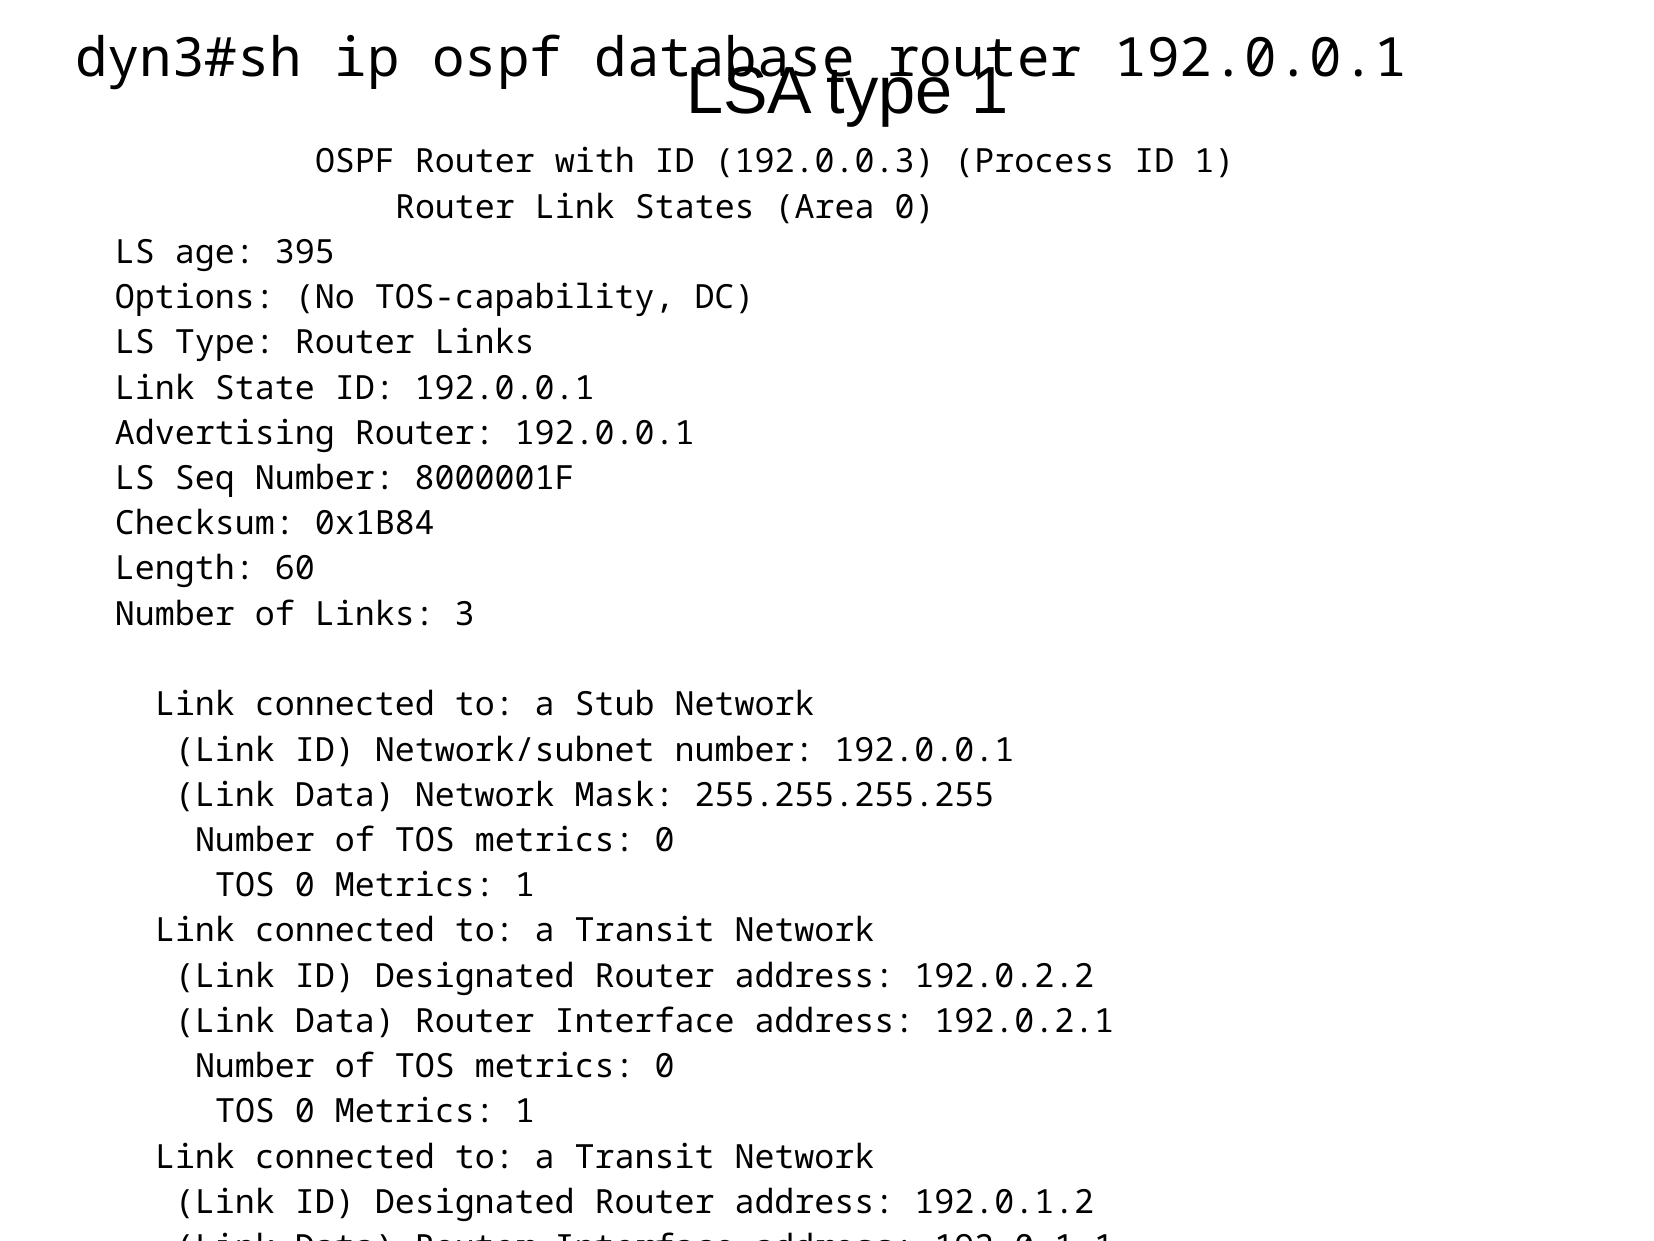

dyn3#sh ip ospf database router 192.0.0.1
 OSPF Router with ID (192.0.0.3) (Process ID 1)
 Router Link States (Area 0)
 LS age: 395
 Options: (No TOS-capability, DC)
 LS Type: Router Links
 Link State ID: 192.0.0.1
 Advertising Router: 192.0.0.1
 LS Seq Number: 8000001F
 Checksum: 0x1B84
 Length: 60
 Number of Links: 3
 Link connected to: a Stub Network
 (Link ID) Network/subnet number: 192.0.0.1
 (Link Data) Network Mask: 255.255.255.255
 Number of TOS metrics: 0
 TOS 0 Metrics: 1
 Link connected to: a Transit Network
 (Link ID) Designated Router address: 192.0.2.2
 (Link Data) Router Interface address: 192.0.2.1
 Number of TOS metrics: 0
 TOS 0 Metrics: 1
 Link connected to: a Transit Network
 (Link ID) Designated Router address: 192.0.1.2
 (Link Data) Router Interface address: 192.0.1.1
 Number of TOS metrics: 0
 TOS 0 Metrics: 1
# LSA type 1